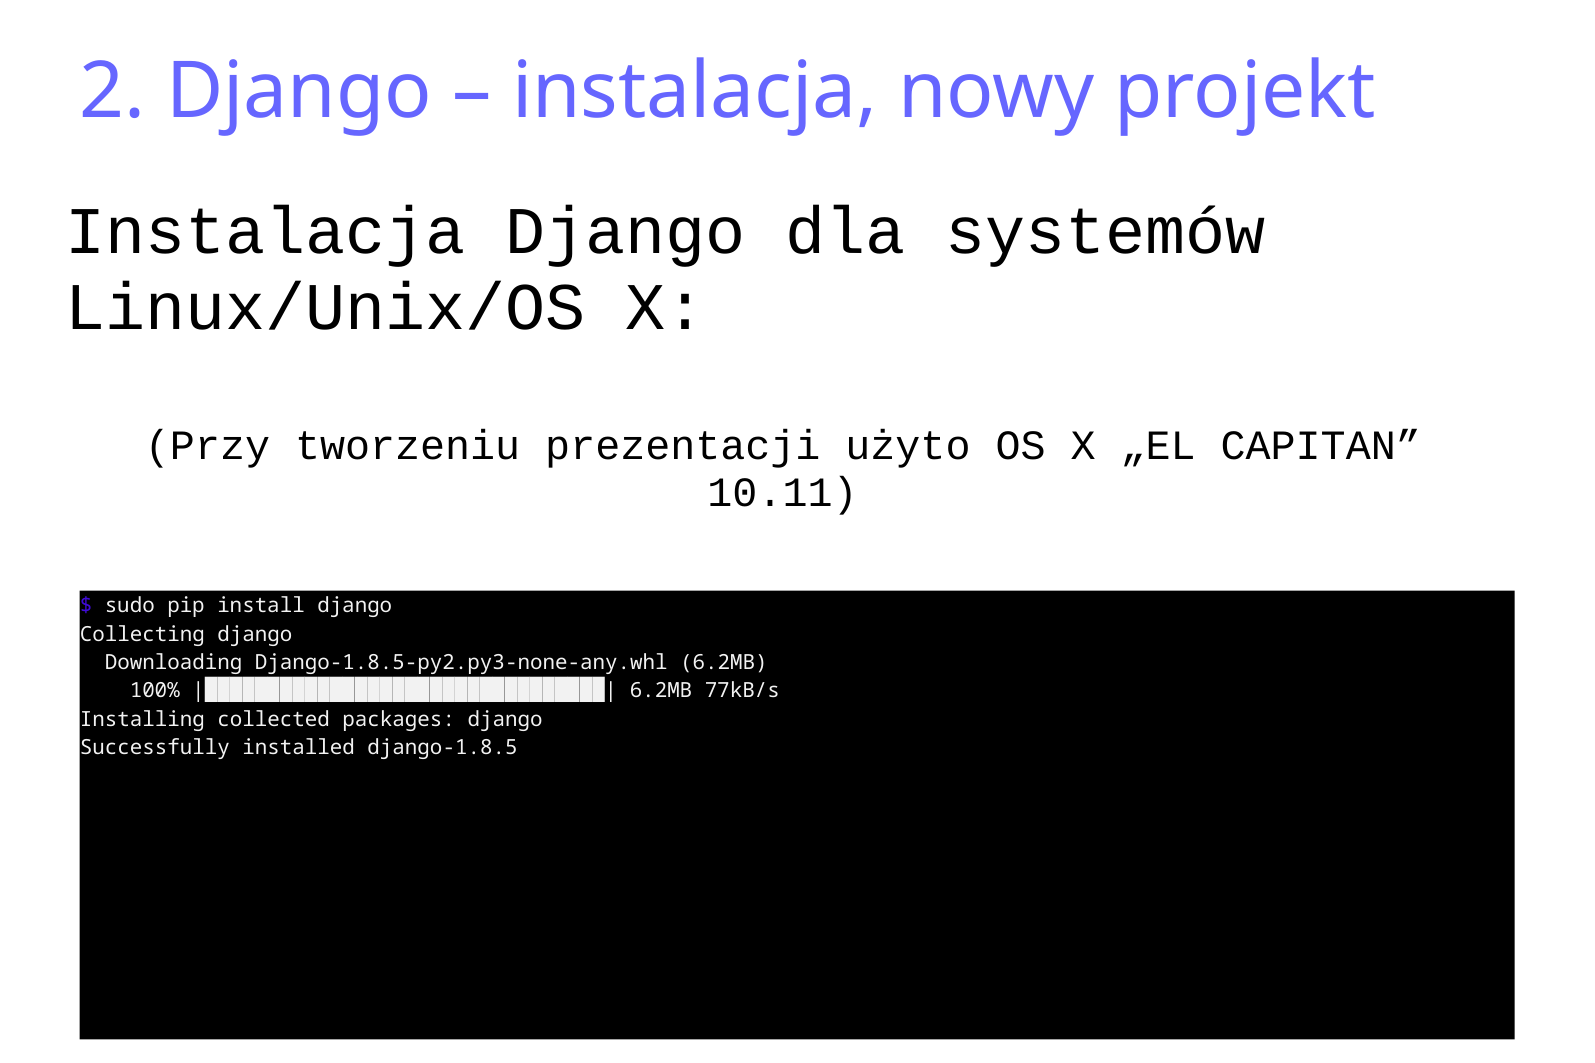

# 2. Django – instalacja, nowy projekt
Instalacja Django dla systemów Linux/Unix/OS X:
(Przy tworzeniu prezentacji użyto OS X „EL CAPITAN” 10.11)
$ sudo pip install django
Collecting django
 Downloading Django-1.8.5-py2.py3-none-any.whl (6.2MB)
 100% |████████████████████████████████| 6.2MB 77kB/s
Installing collected packages: django
Successfully installed django-1.8.5